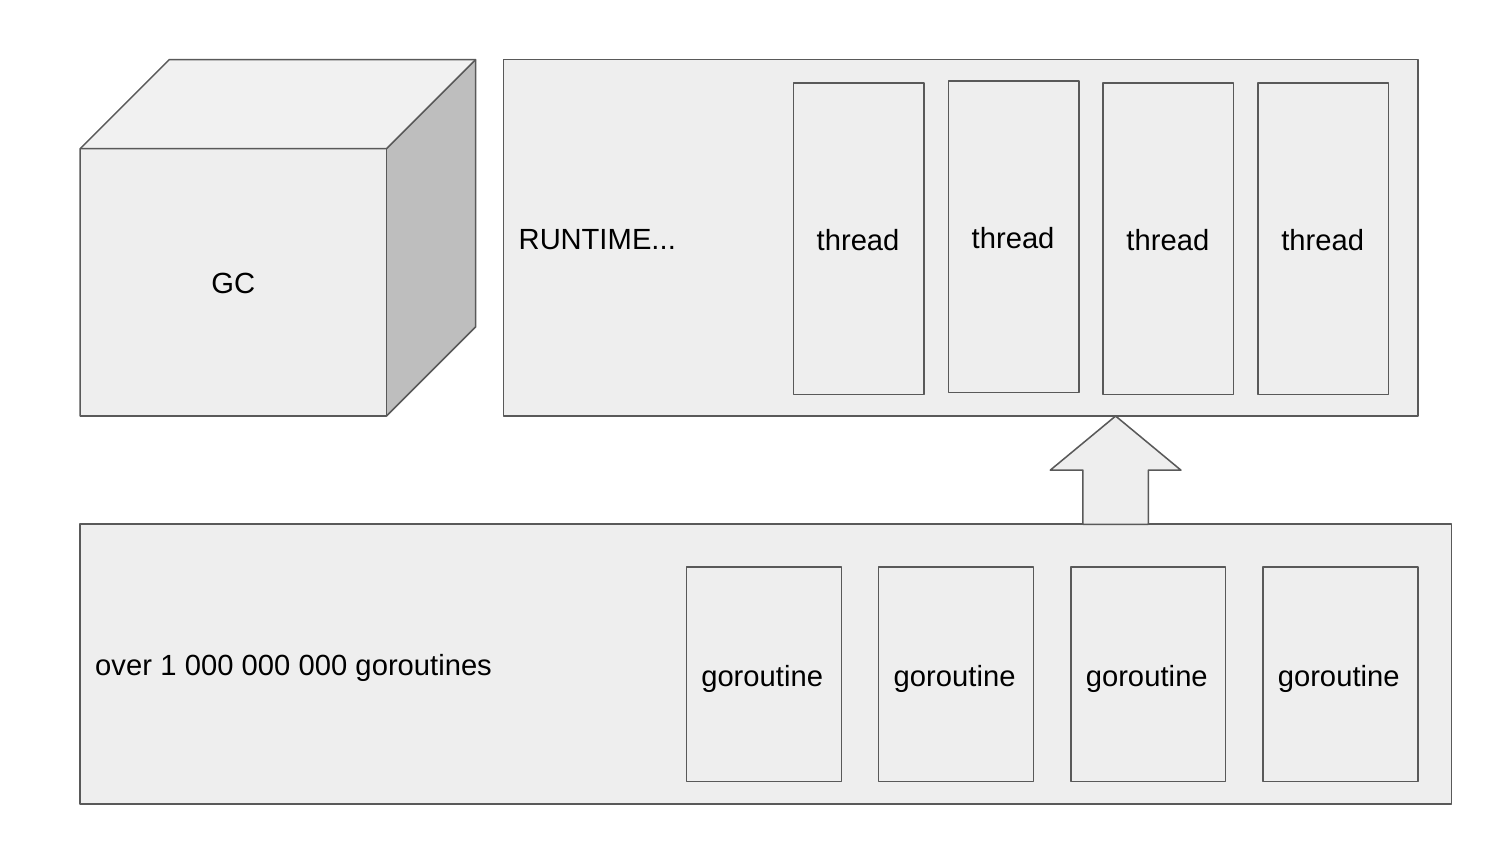

GC
RUNTIME...
 thread
 thread
 thread
 thread
over 1 000 000 000 goroutines
goroutine
goroutine
goroutine
goroutine